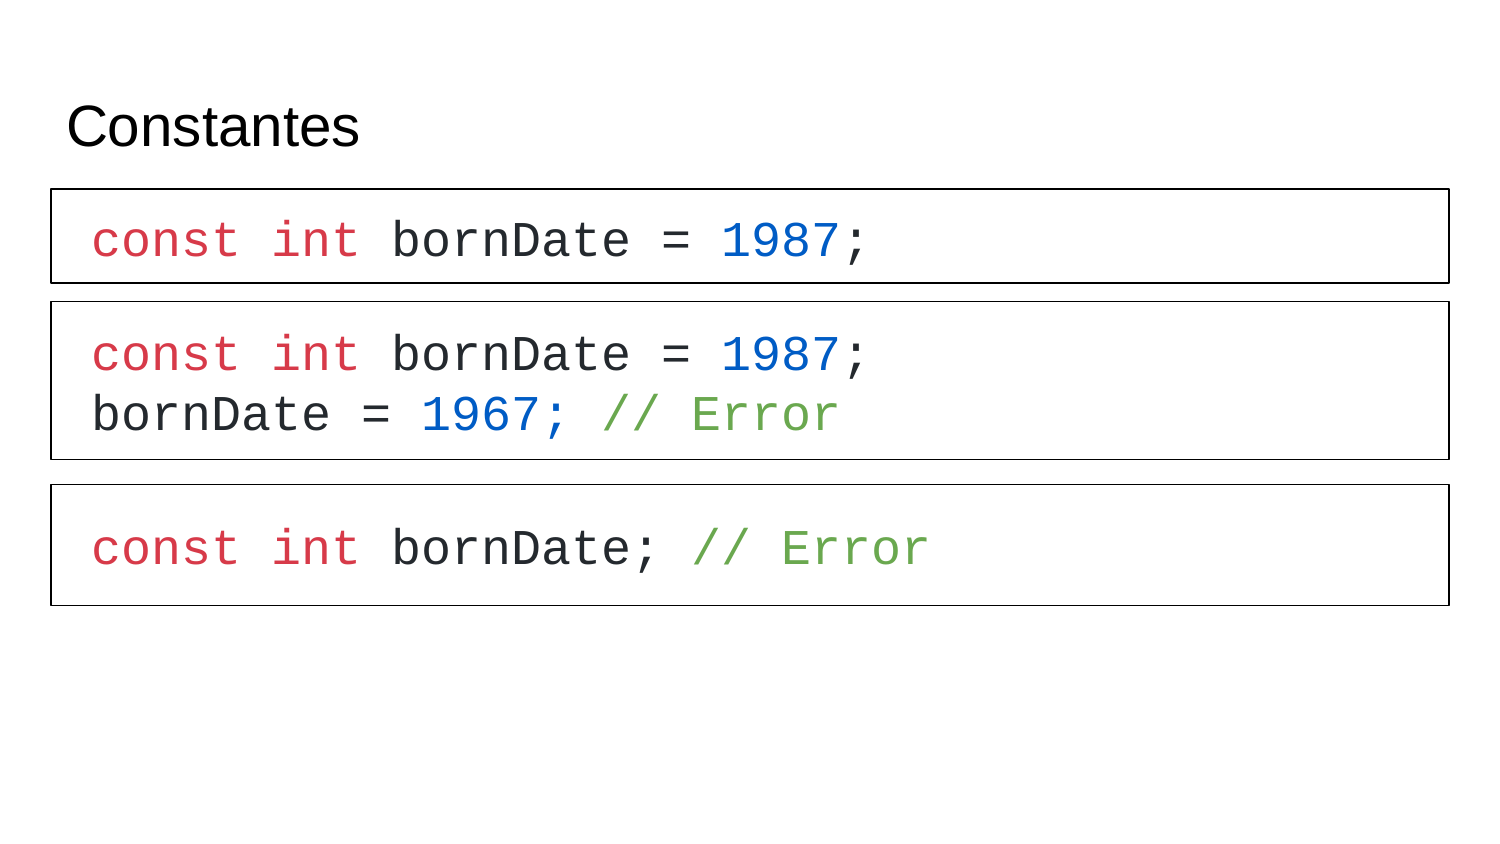

# Constantes
const int bornDate = 1987;
const int bornDate = 1987;
bornDate = 1967; // Error
const int bornDate; // Error